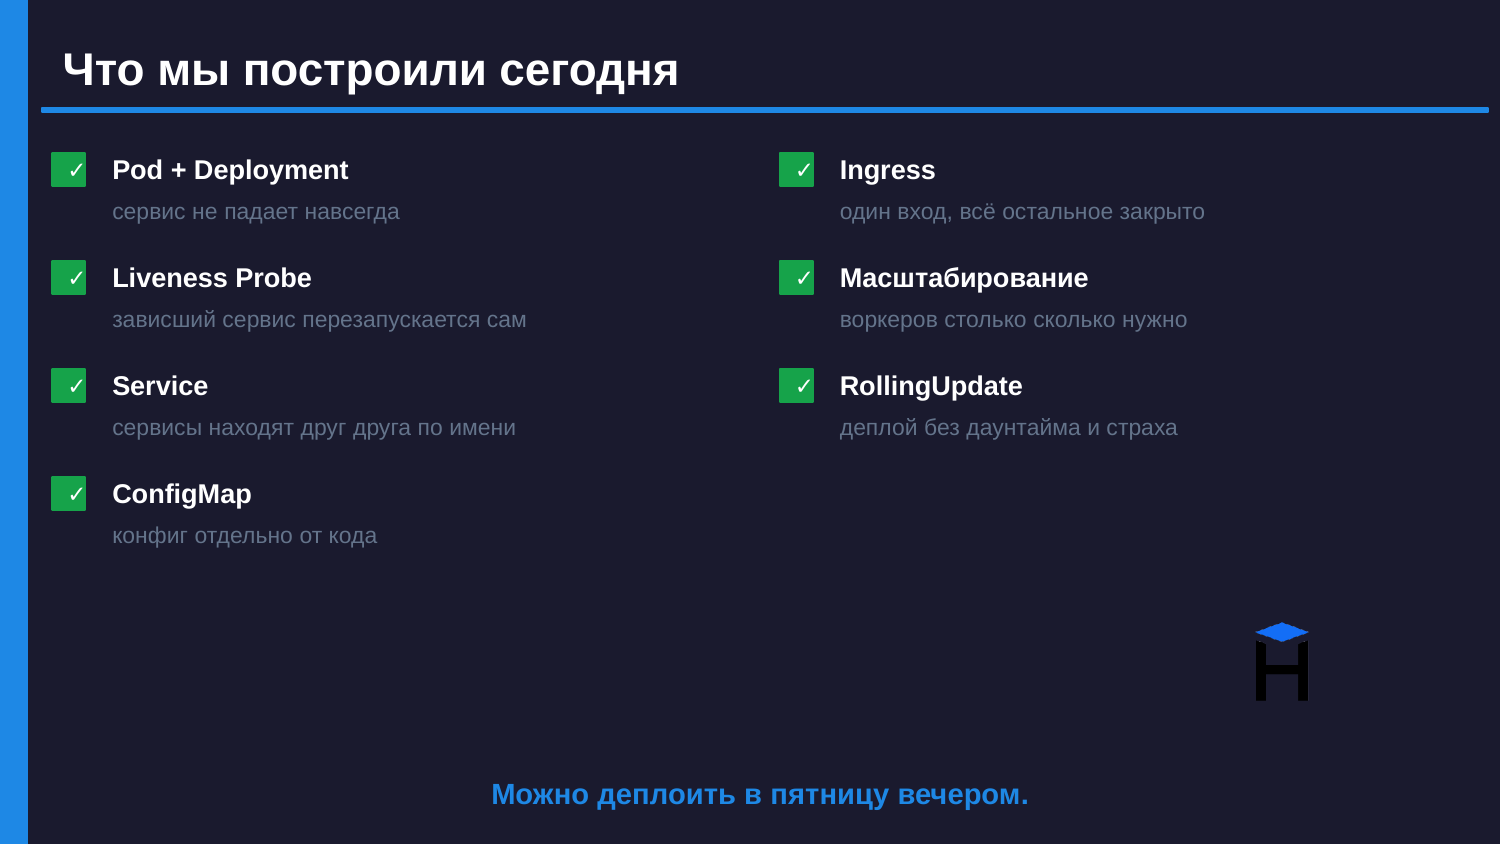

Что мы построили сегодня
Pod + Deployment
Ingress
✓
✓
сервис не падает навсегда
один вход, всё остальное закрыто
Liveness Probe
Масштабирование
✓
✓
зависший сервис перезапускается сам
воркеров столько сколько нужно
Service
RollingUpdate
✓
✓
сервисы находят друг друга по имени
деплой без даунтайма и страха
ConfigMap
✓
конфиг отдельно от кода
Можно деплоить в пятницу вечером.